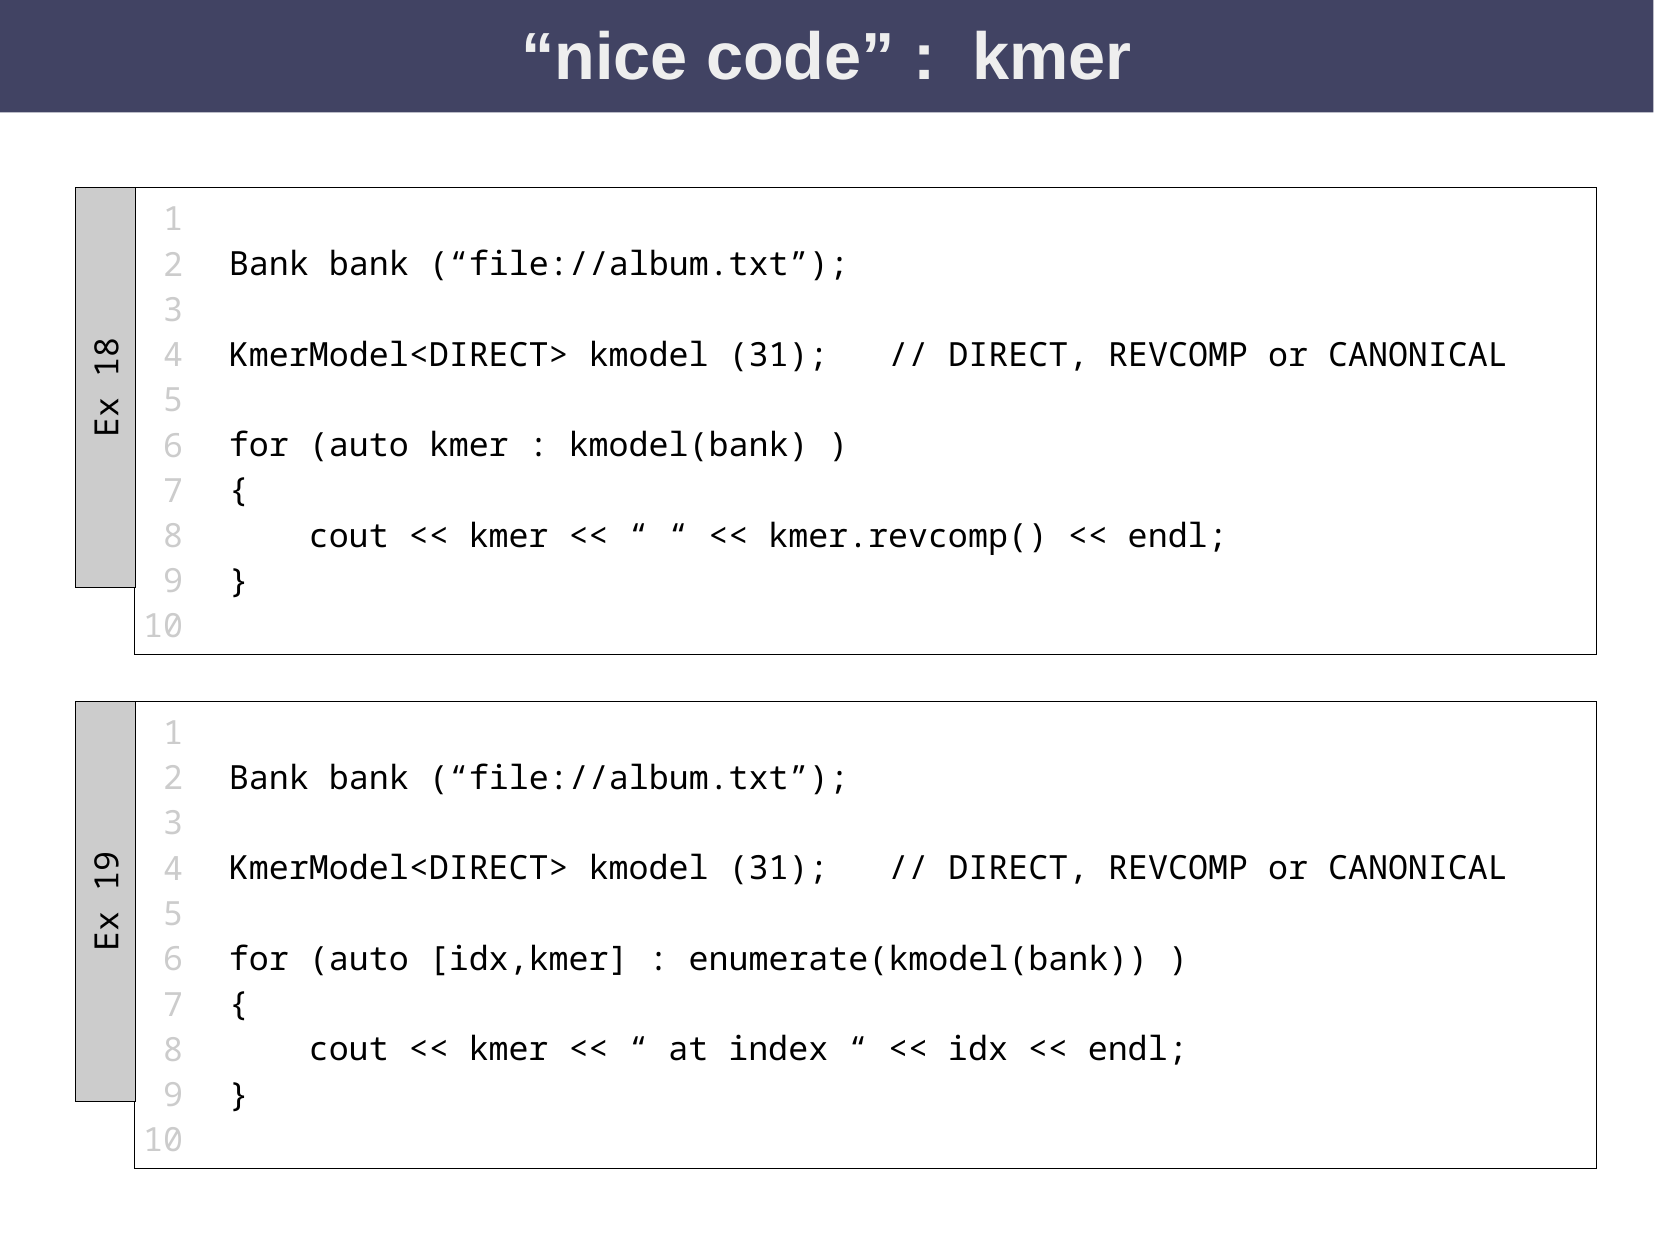

“nice code” : kmer
 Bank bank (“file://album.txt”);
 KmerModel<DIRECT> kmodel (31); // DIRECT, REVCOMP or CANONICAL
 for (auto kmer : kmodel(bank) )
 {
 cout << kmer << “ “ << kmer.revcomp() << endl;
 }
 1
 2
 3
 4
 5
 6
 7
 8
 9
10
Ex 18
 Bank bank (“file://album.txt”);
 KmerModel<DIRECT> kmodel (31); // DIRECT, REVCOMP or CANONICAL
 for (auto [idx,kmer] : enumerate(kmodel(bank)) )
 {
 cout << kmer << “ at index “ << idx << endl;
 }
 1
 2
 3
 4
 5
 6
 7
 8
 9
10
Ex 19